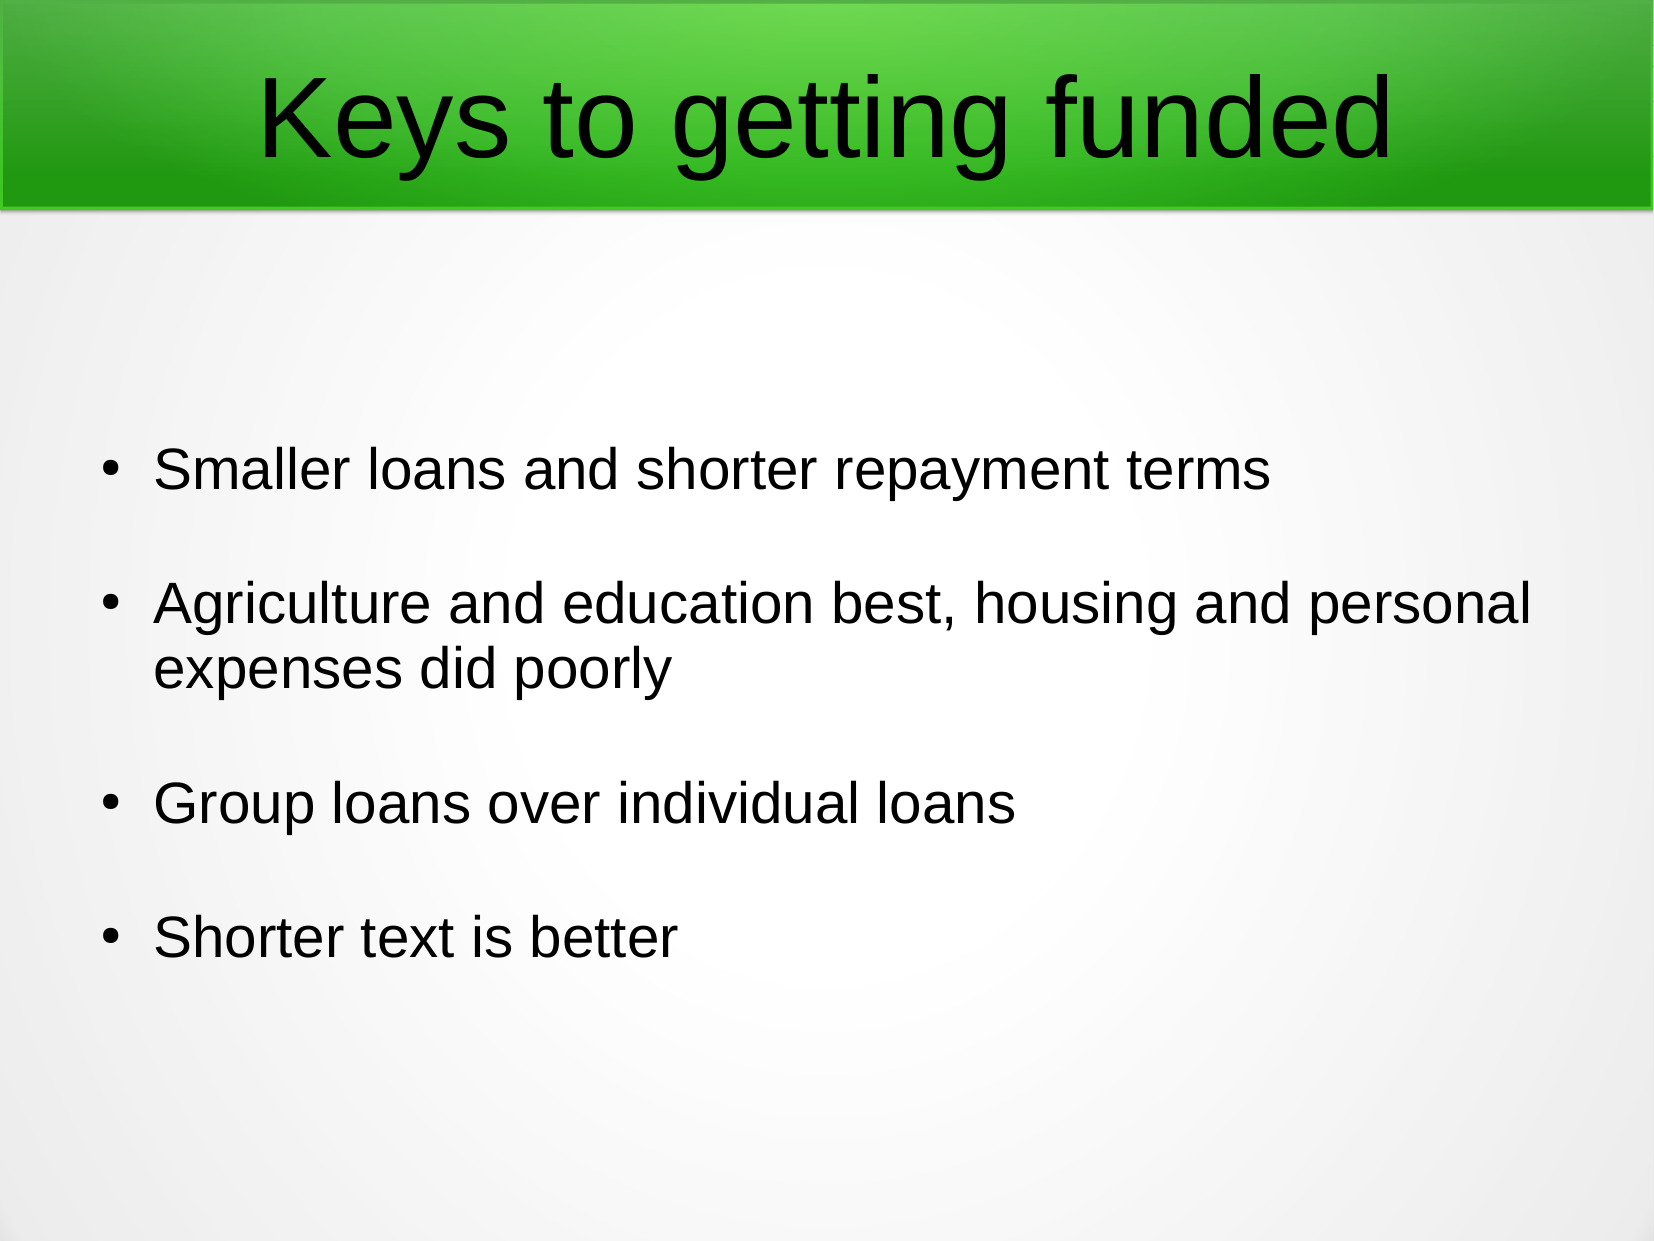

# Keys to getting funded
Smaller loans and shorter repayment terms
Agriculture and education best, housing and personal expenses did poorly
Group loans over individual loans
Shorter text is better